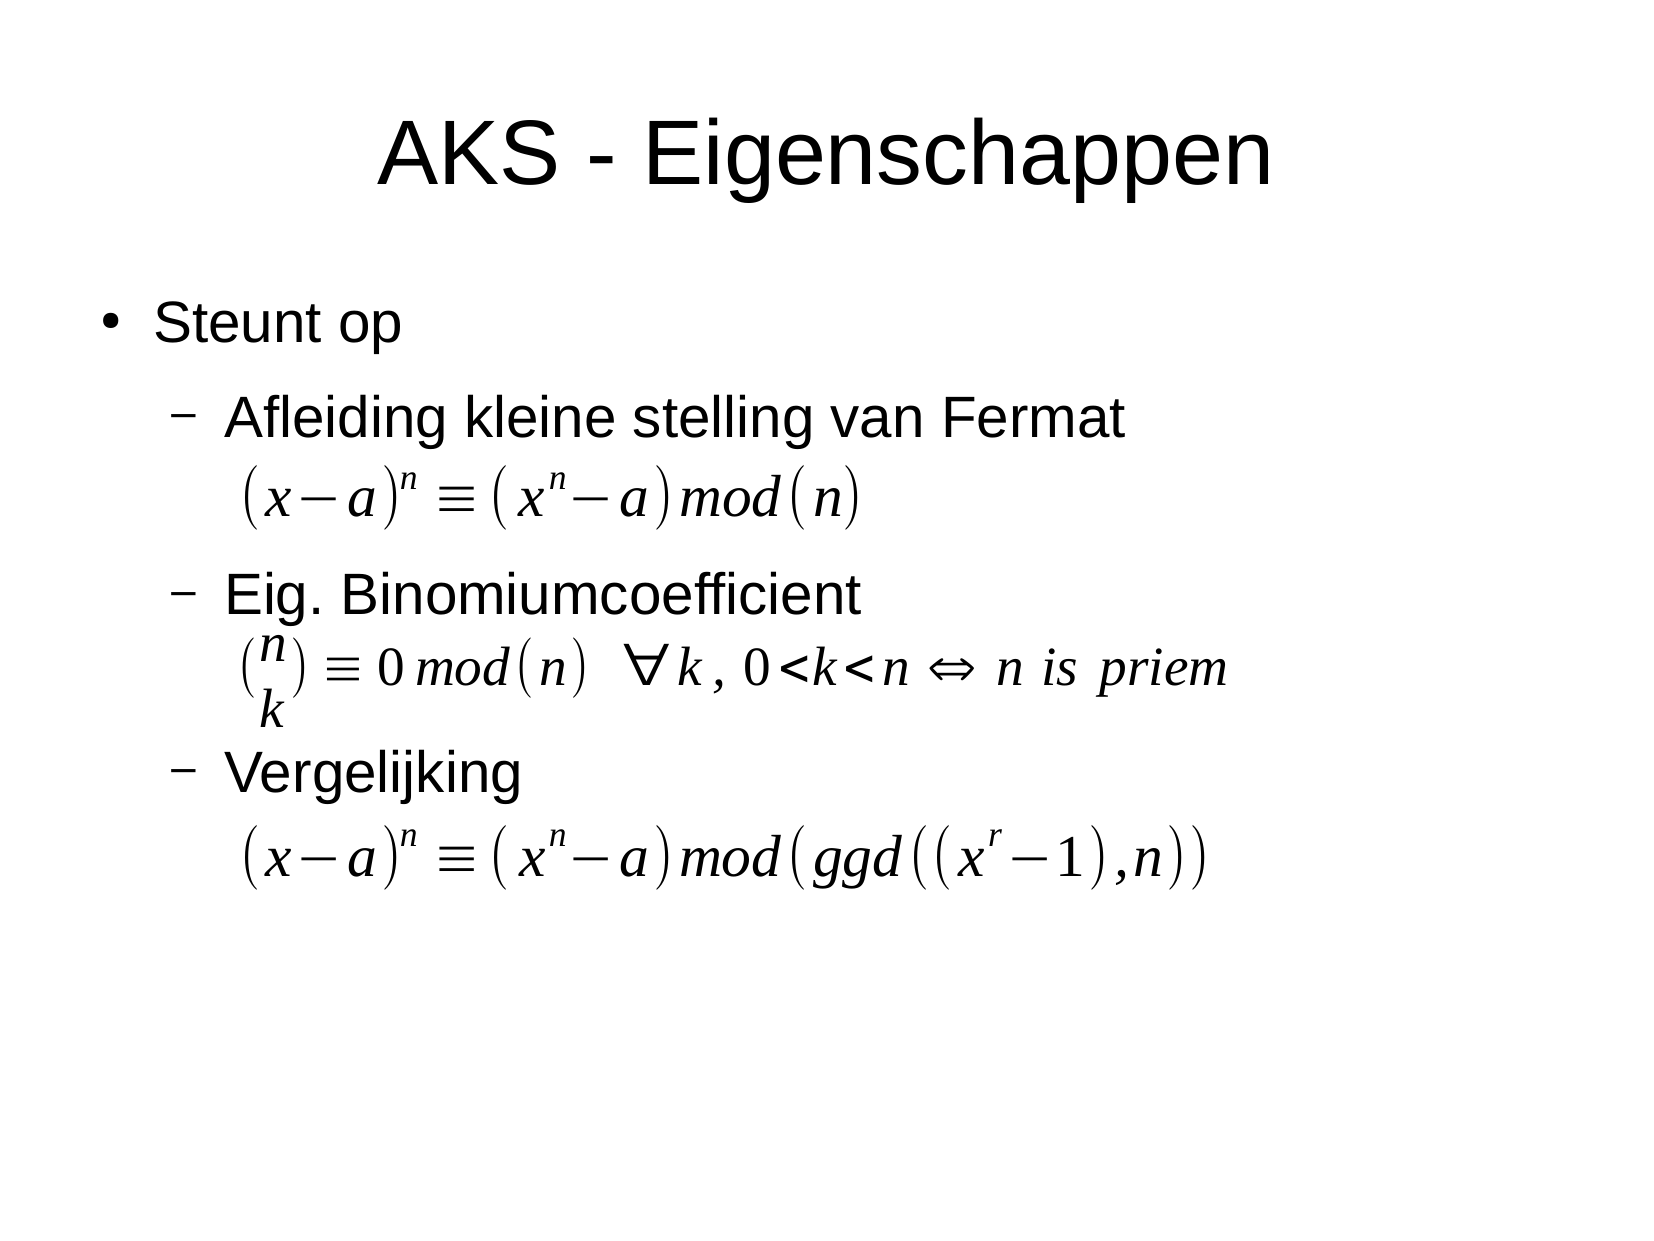

# AKS - Eigenschappen
Steunt op
Afleiding kleine stelling van Fermat
Eig. Binomiumcoefficient
Vergelijking